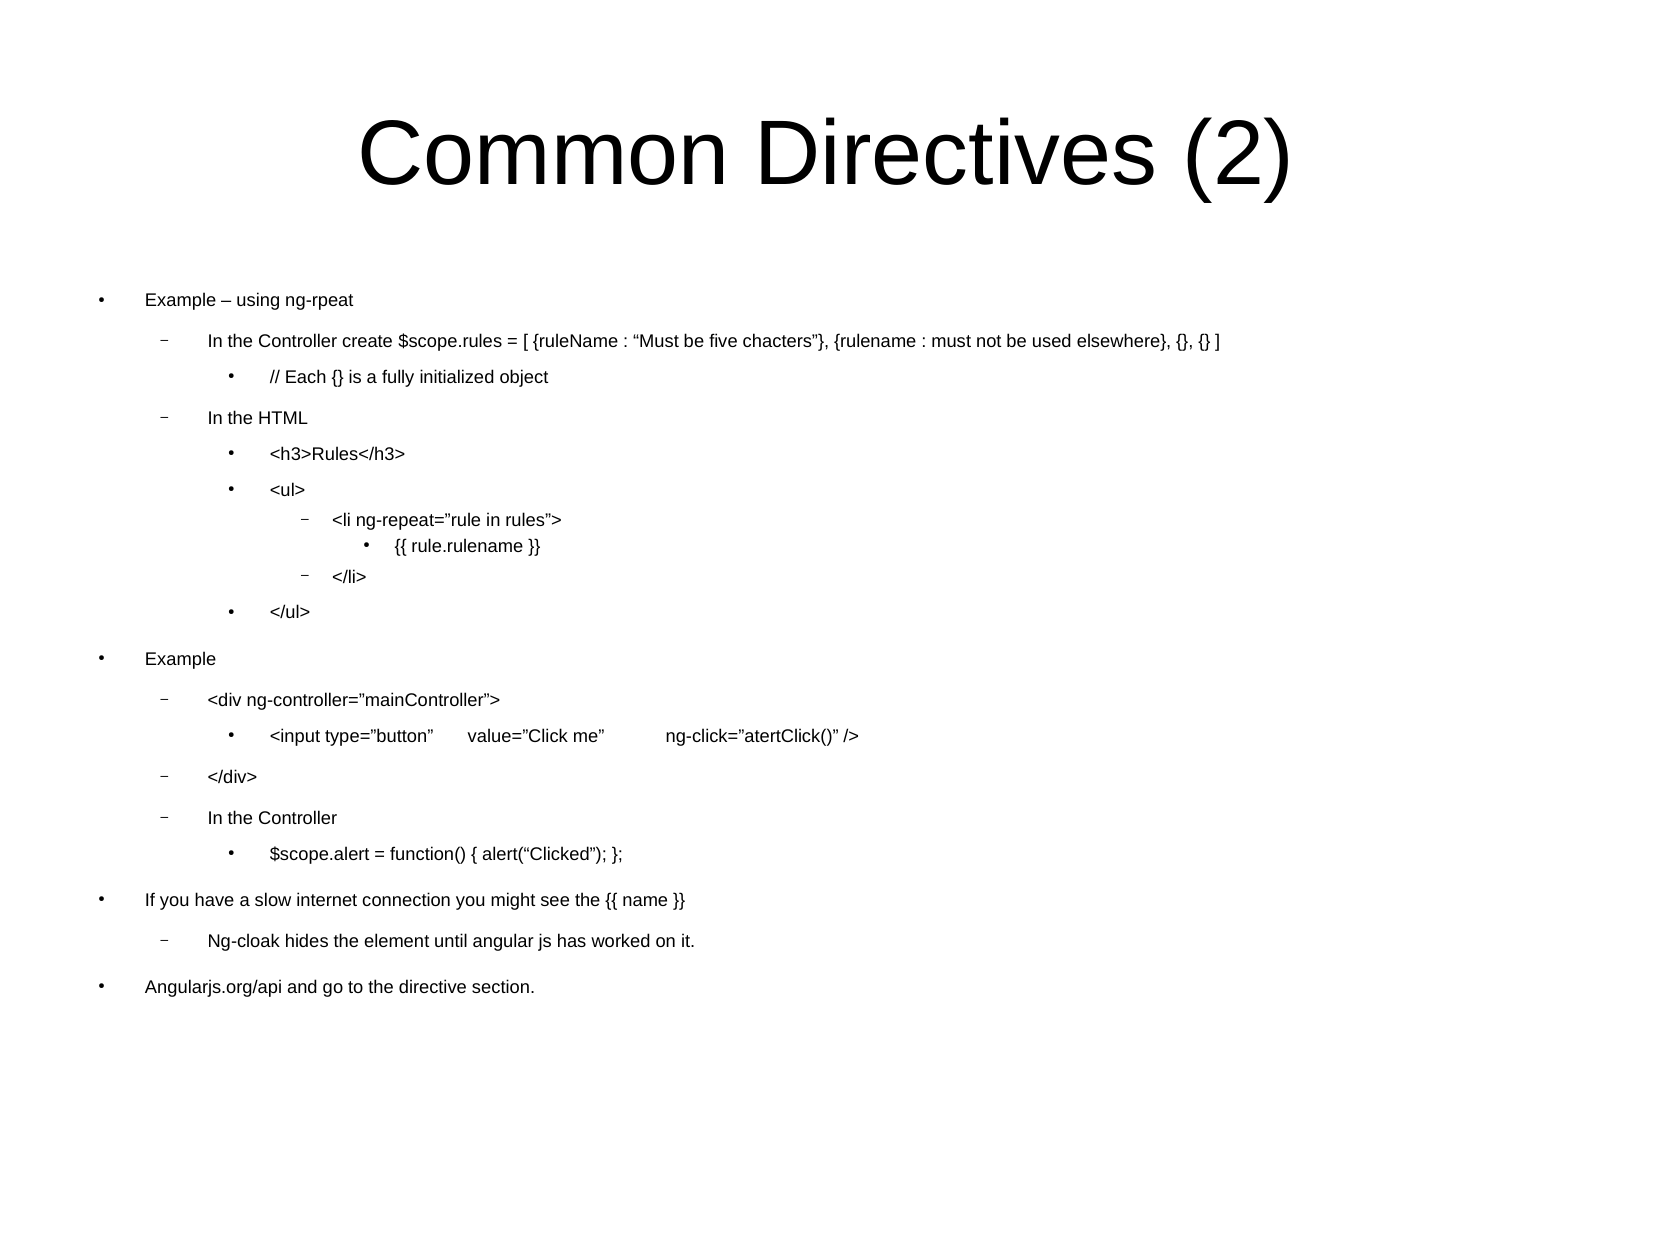

# Common Directives (2)
Example – using ng-rpeat
In the Controller create $scope.rules = [ {ruleName : “Must be five chacters”}, {rulename : must not be used elsewhere}, {}, {} ]
// Each {} is a fully initialized object
In the HTML
<h3>Rules</h3>
<ul>
<li ng-repeat=”rule in rules”>
{{ rule.rulename }}
</li>
</ul>
Example
<div ng-controller=”mainController”>
<input type=”button” 	value=”Click me”	ng-click=”atertClick()” />
</div>
In the Controller
$scope.alert = function() { alert(“Clicked”); };
If you have a slow internet connection you might see the {{ name }}
Ng-cloak hides the element until angular js has worked on it.
Angularjs.org/api and go to the directive section.